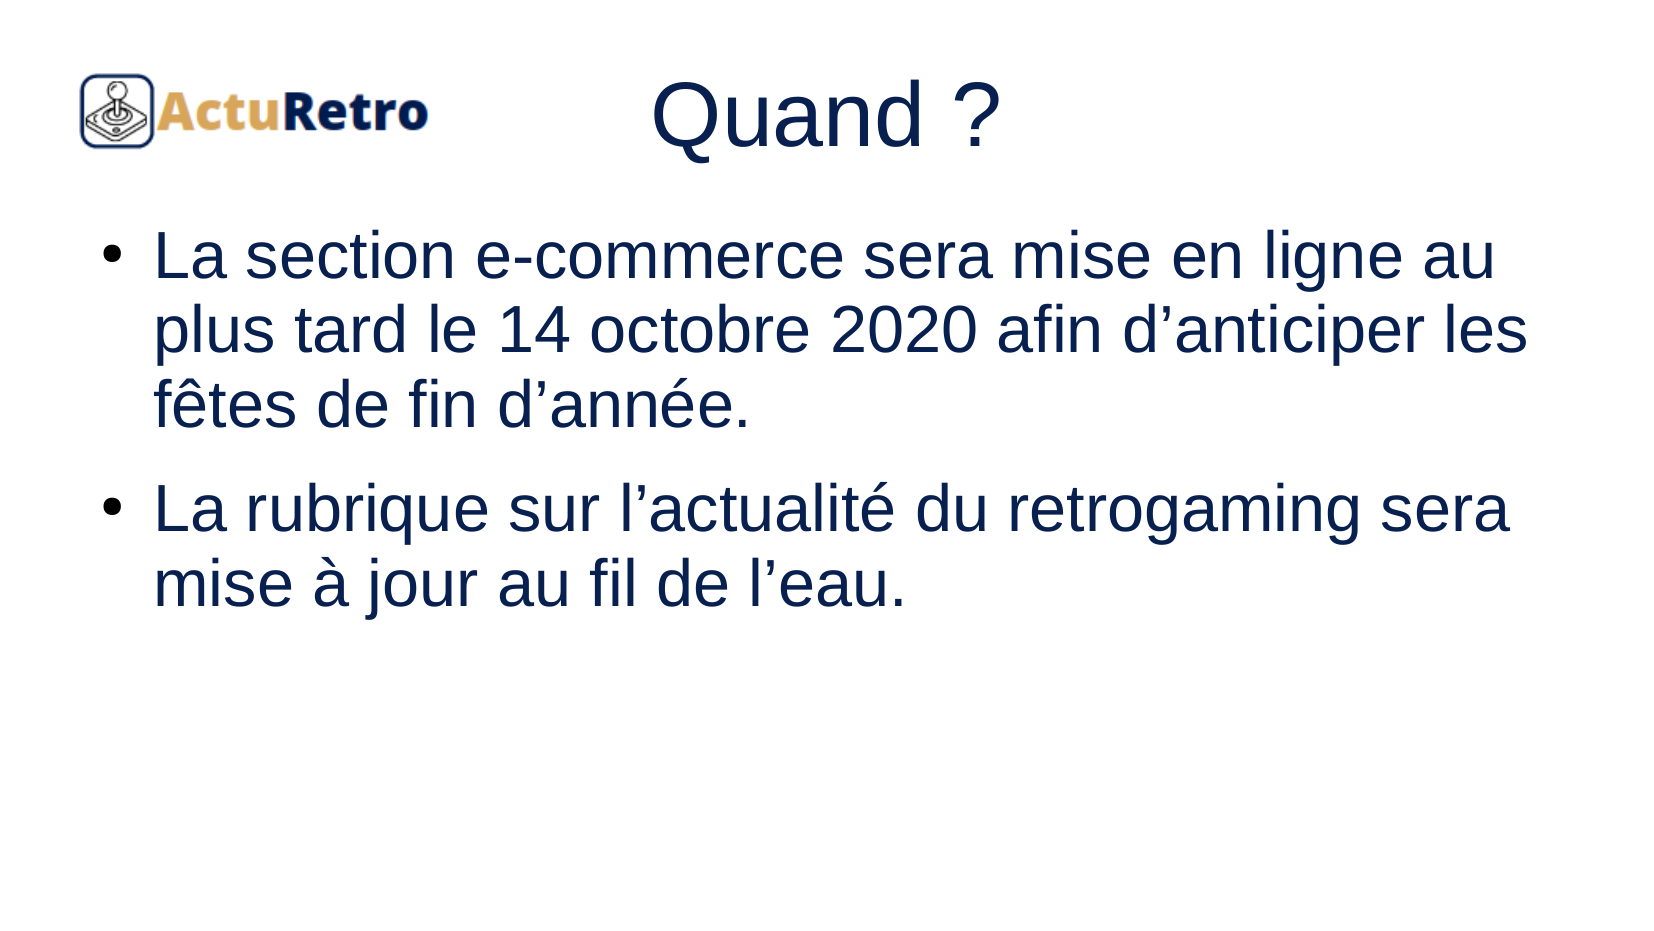

# Quand ?
La section e-commerce sera mise en ligne au plus tard le 14 octobre 2020 afin d’anticiper les fêtes de fin d’année.
La rubrique sur l’actualité du retrogaming sera mise à jour au fil de l’eau.